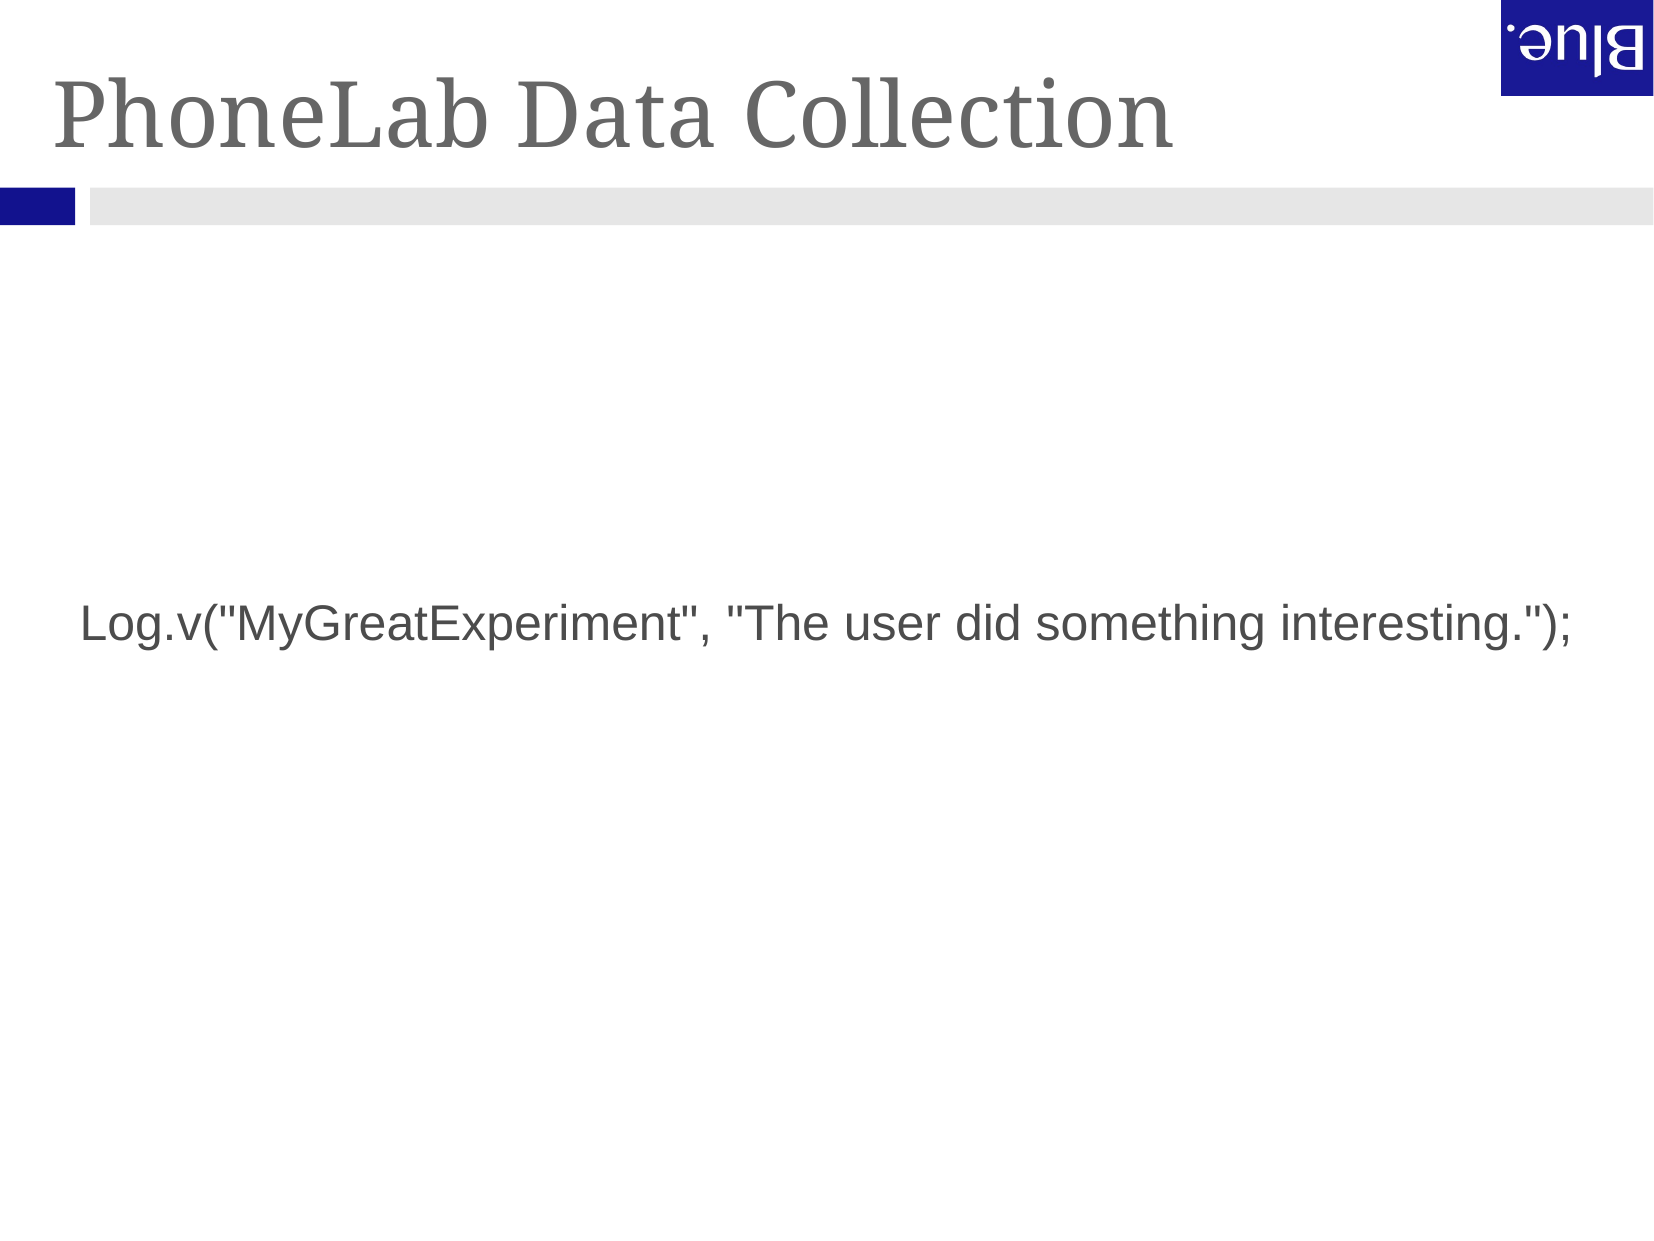

# PhoneLab Data Collection
Log.v("MyGreatExperiment", "The user did something interesting.");